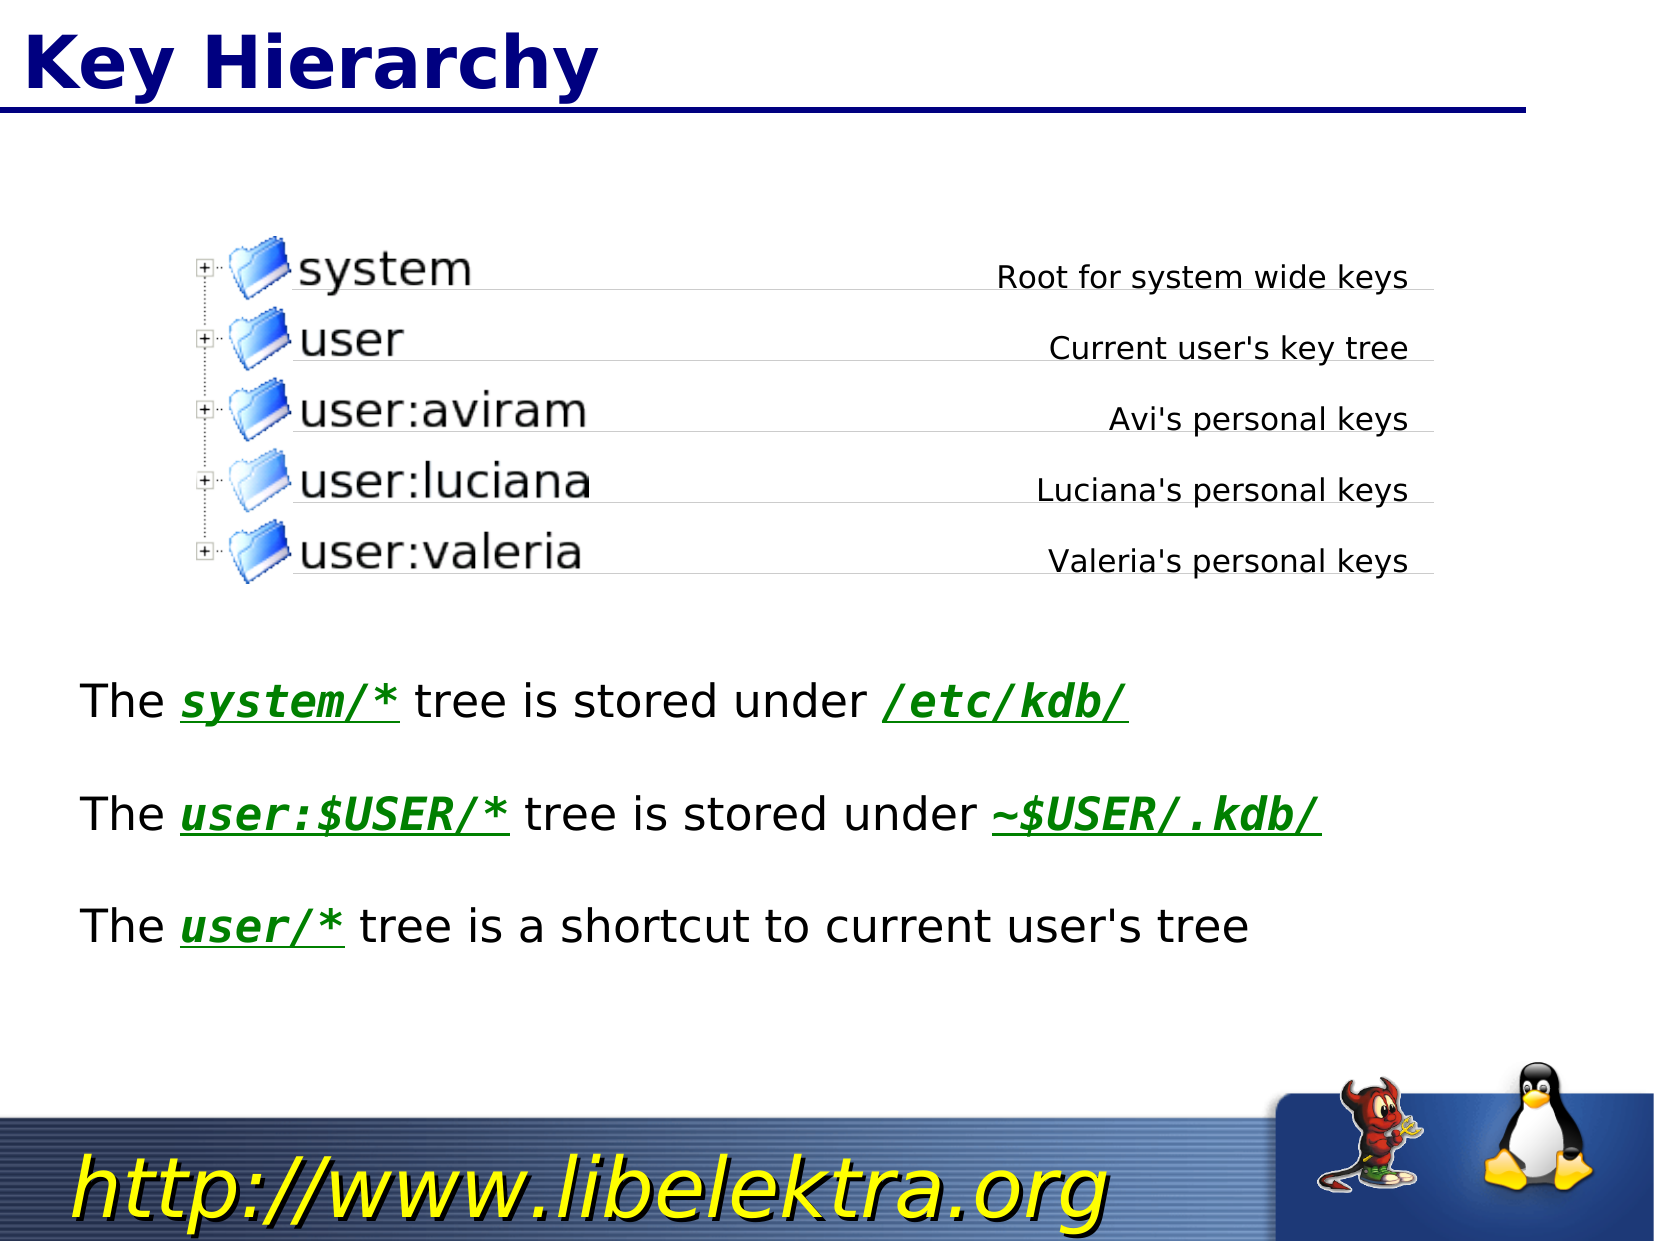

Key Hierarchy
Root for system wide keys
Current user's key tree
Avi's personal keys
Luciana's personal keys
Valeria's personal keys
# The system/* tree is stored under /etc/kdb/
The user:$USER/* tree is stored under ~$USER/.kdb/
The user/* tree is a shortcut to current user's tree